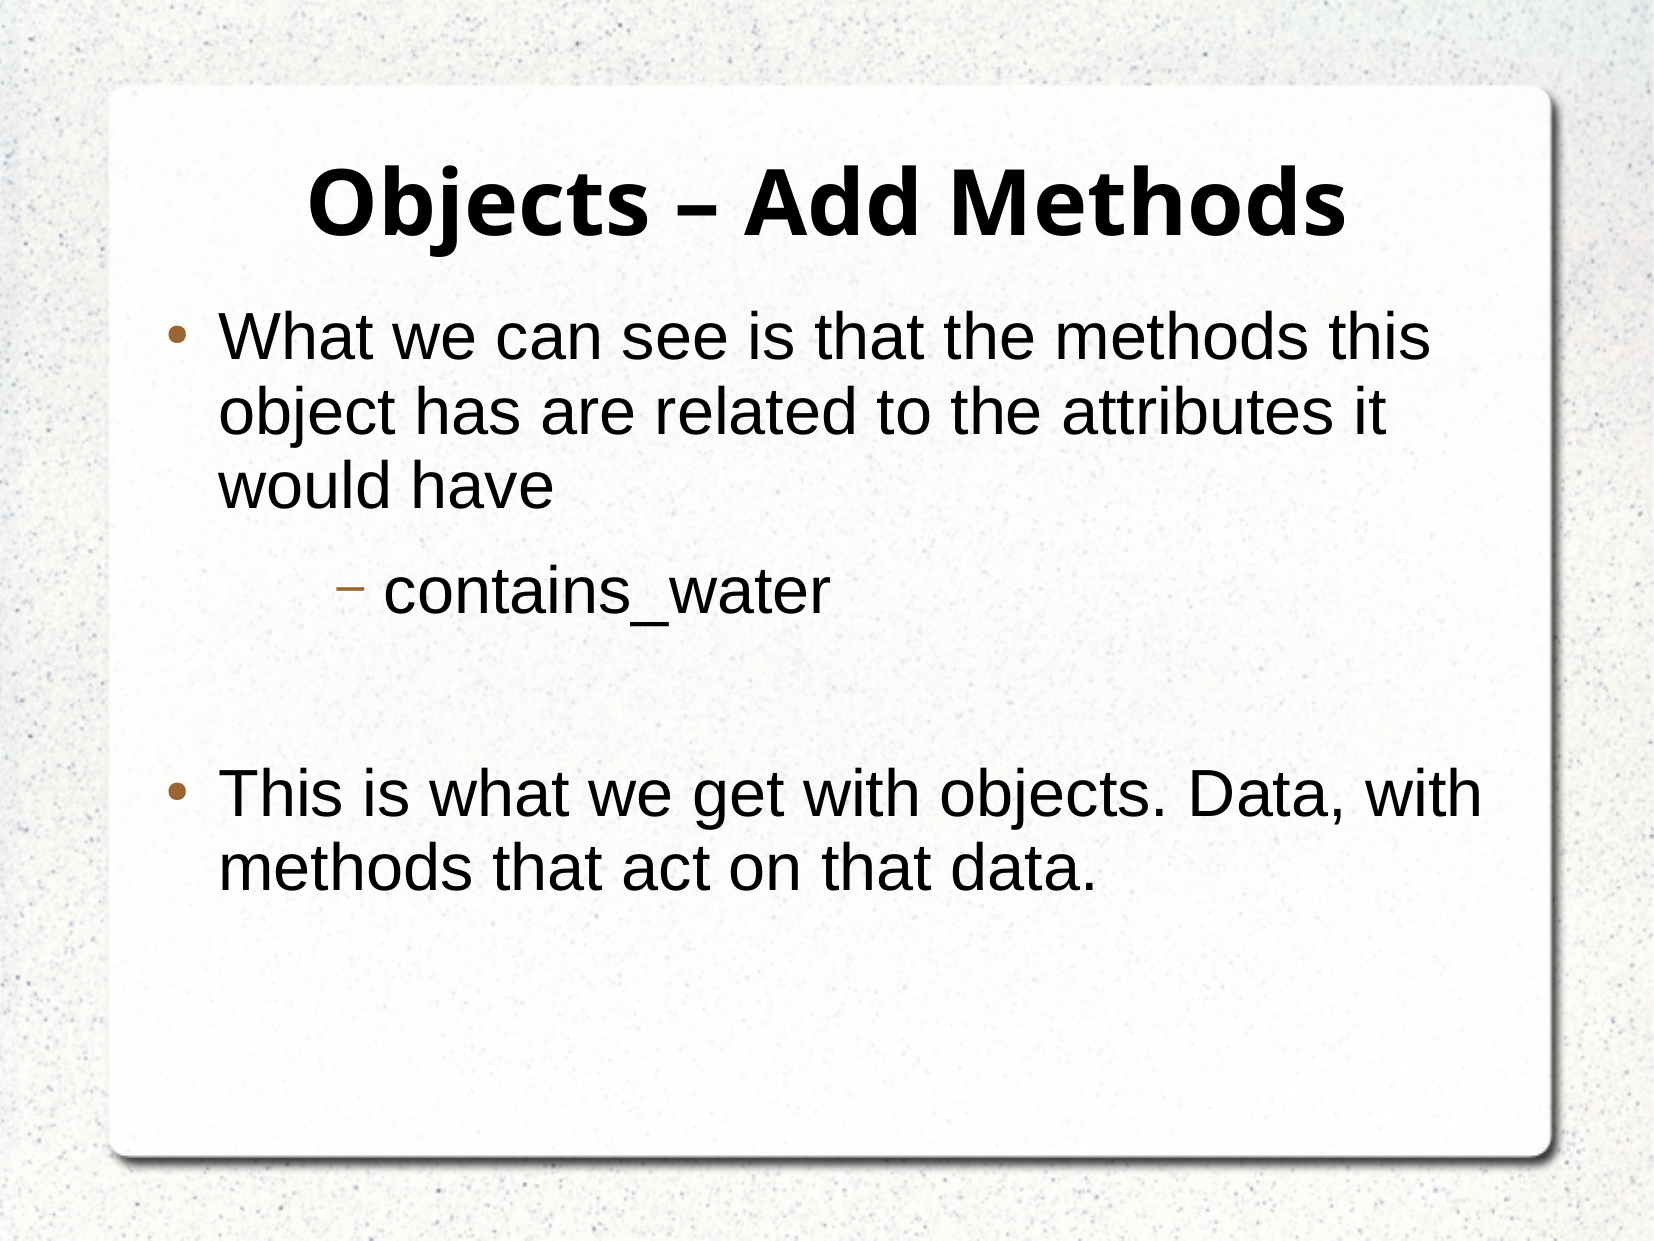

# Objects – Add Methods
What we can see is that the methods this object has are related to the attributes it would have
contains_water
This is what we get with objects. Data, with methods that act on that data.